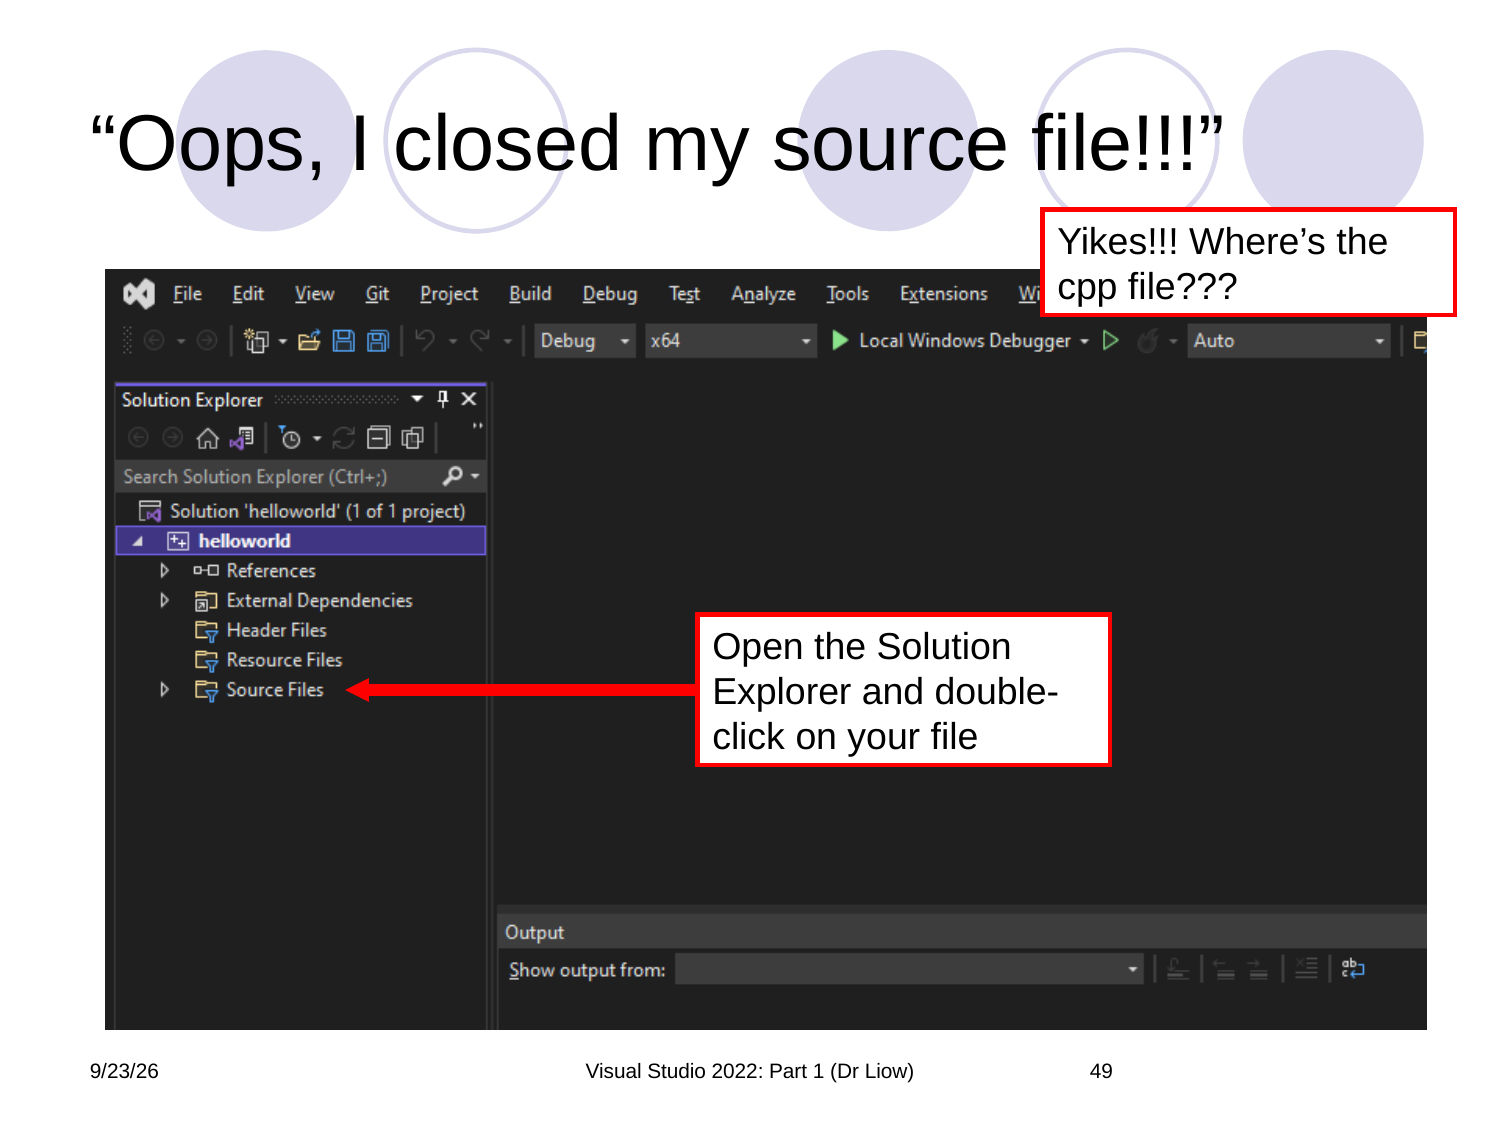

# “Oops, I closed my source file!!!”
Yikes!!! Where’s the cpp file???
Open the Solution Explorer and double-click on your file
Visual Studio 2022: Part 1 (Dr Liow)